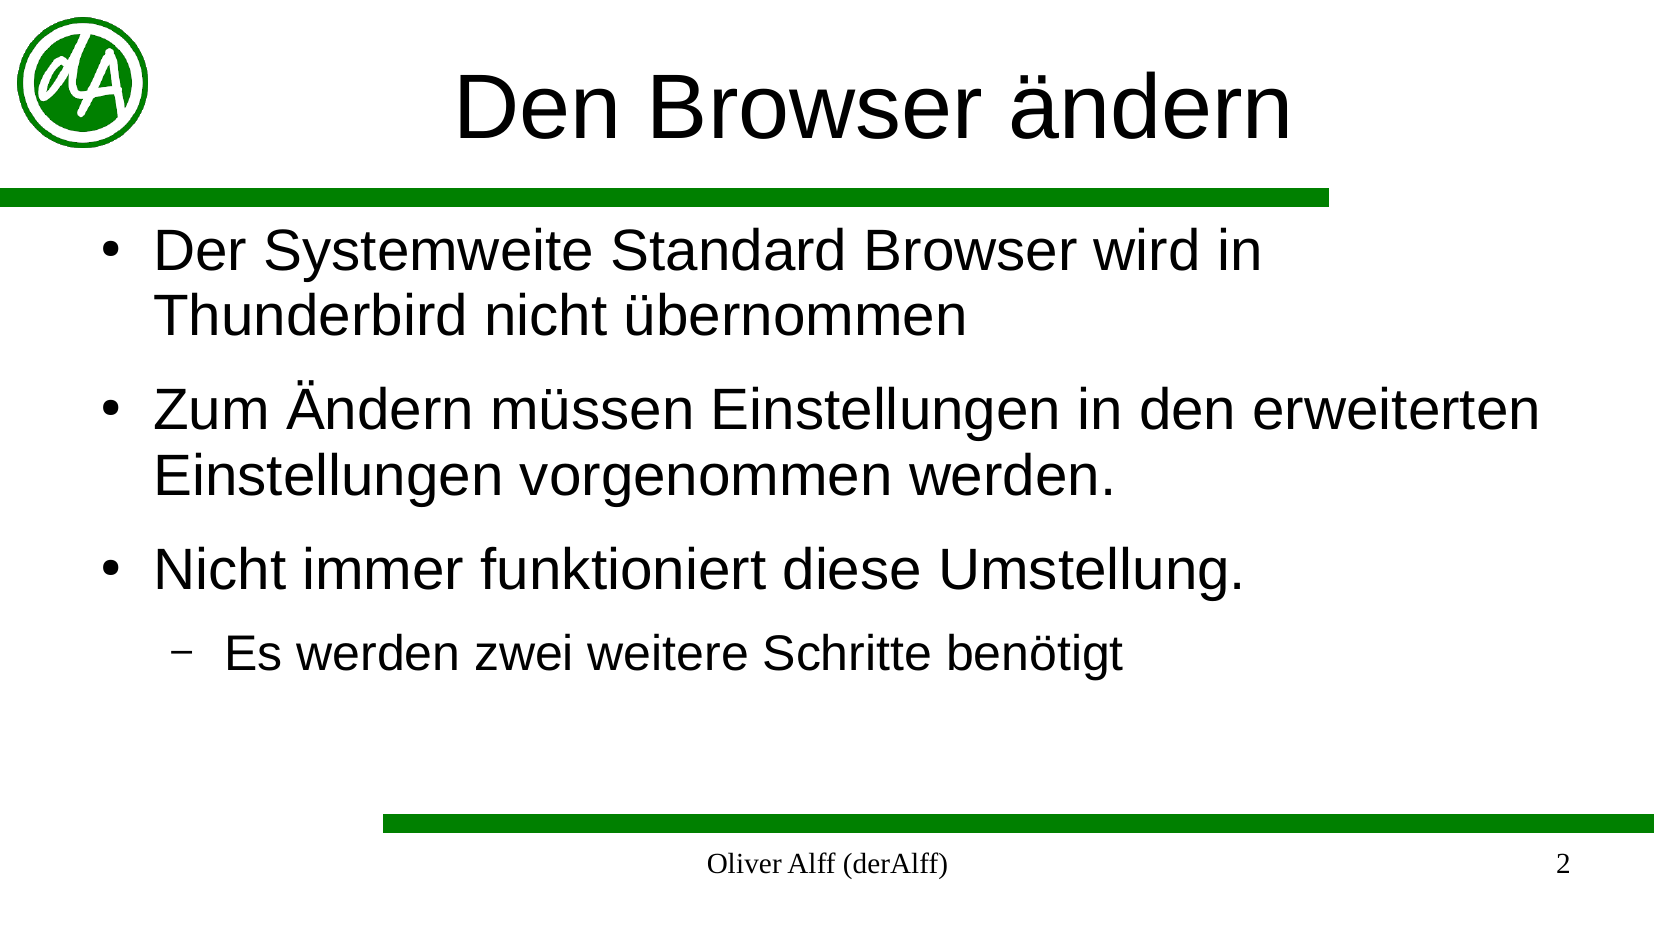

# Den Browser ändern
Der Systemweite Standard Browser wird in Thunderbird nicht übernommen
Zum Ändern müssen Einstellungen in den erweiterten Einstellungen vorgenommen werden.
Nicht immer funktioniert diese Umstellung.
Es werden zwei weitere Schritte benötigt
Oliver Alff (derAlff)
2